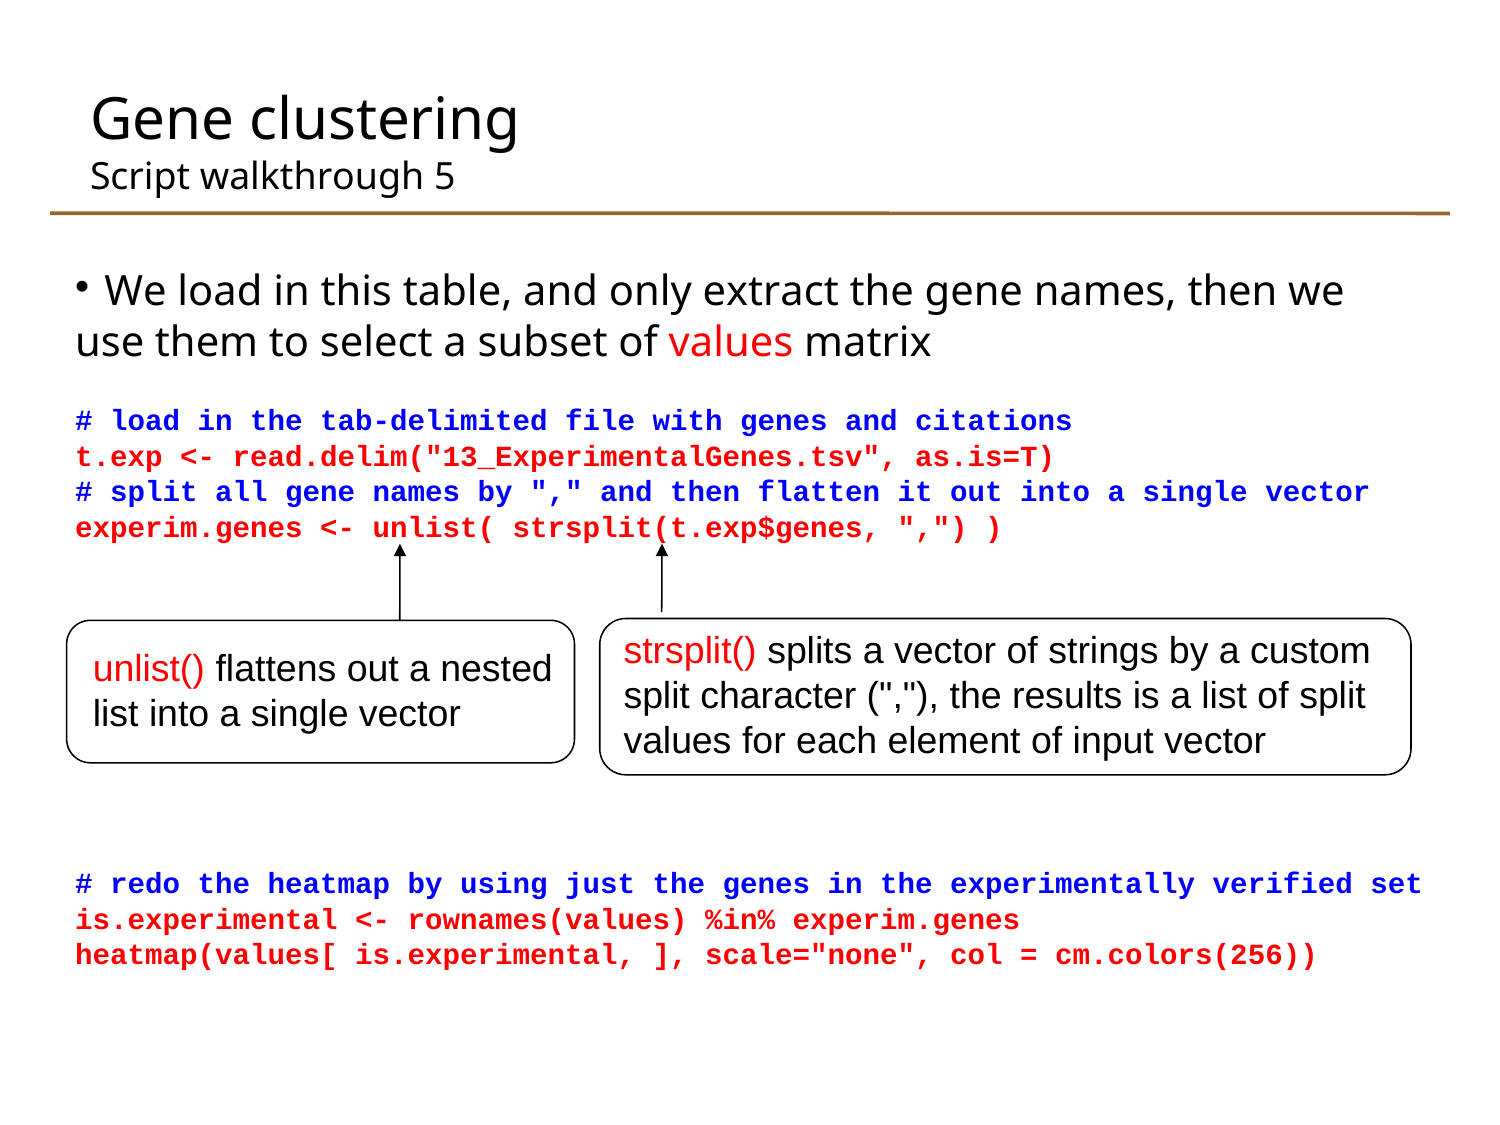

Gene clustering
Script walkthrough 5
 We load in this table, and only extract the gene names, then we use them to select a subset of values matrix
# load in the tab-delimited file with genes and citations
t.exp <- read.delim("13_ExperimentalGenes.tsv", as.is=T)
# split all gene names by "," and then flatten it out into a single vector
experim.genes <- unlist( strsplit(t.exp$genes, ",") )
# redo the heatmap by using just the genes in the experimentally verified set
is.experimental <- rownames(values) %in% experim.genes
heatmap(values[ is.experimental, ], scale="none", col = cm.colors(256))
strsplit() splits a vector of strings by a custom
split character (","), the results is a list of split
values for each element of input vector
unlist() flattens out a nested
list into a single vector